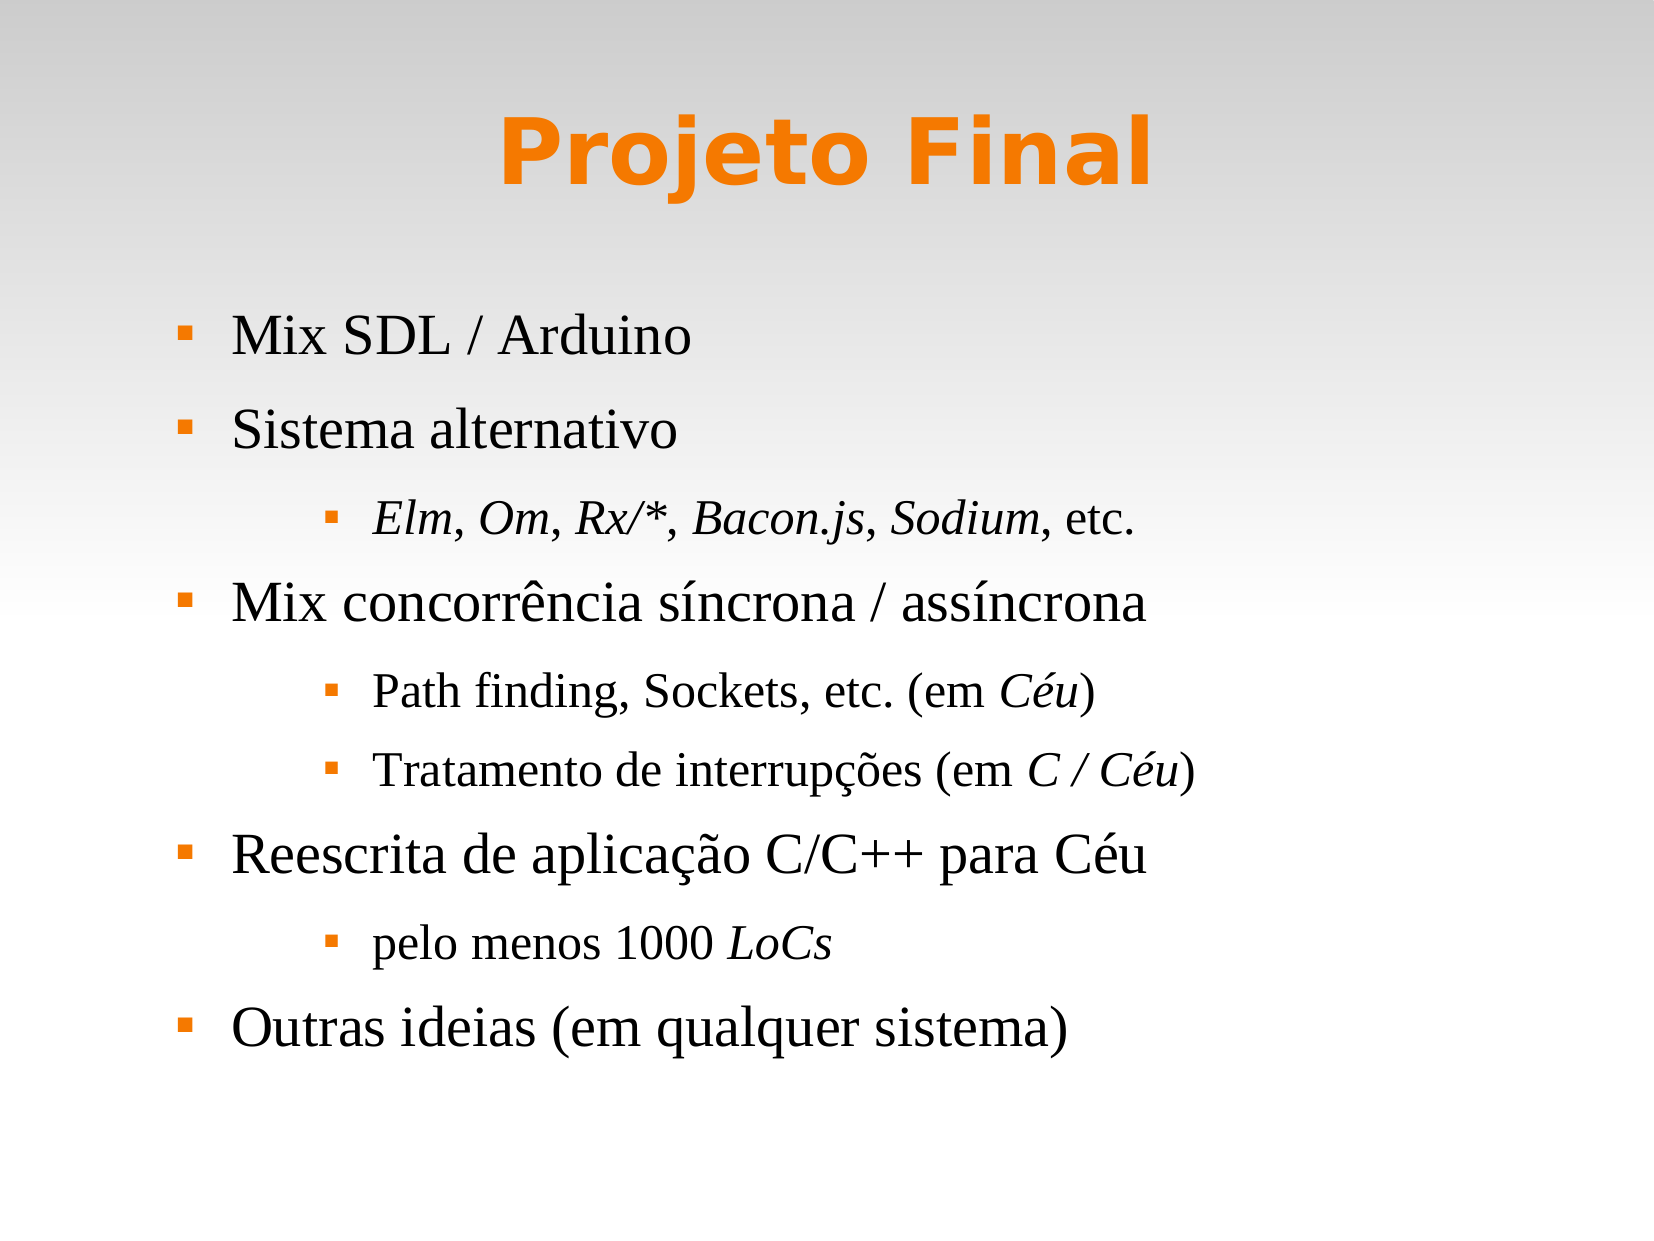

# Projeto Final
Mix SDL / Arduino
Sistema alternativo
Elm, Om, Rx/*, Bacon.js, Sodium, etc.
Mix concorrência síncrona / assíncrona
Path finding, Sockets, etc. (em Céu)
Tratamento de interrupções (em C / Céu)
Reescrita de aplicação C/C++ para Céu
pelo menos 1000 LoCs
Outras ideias (em qualquer sistema)